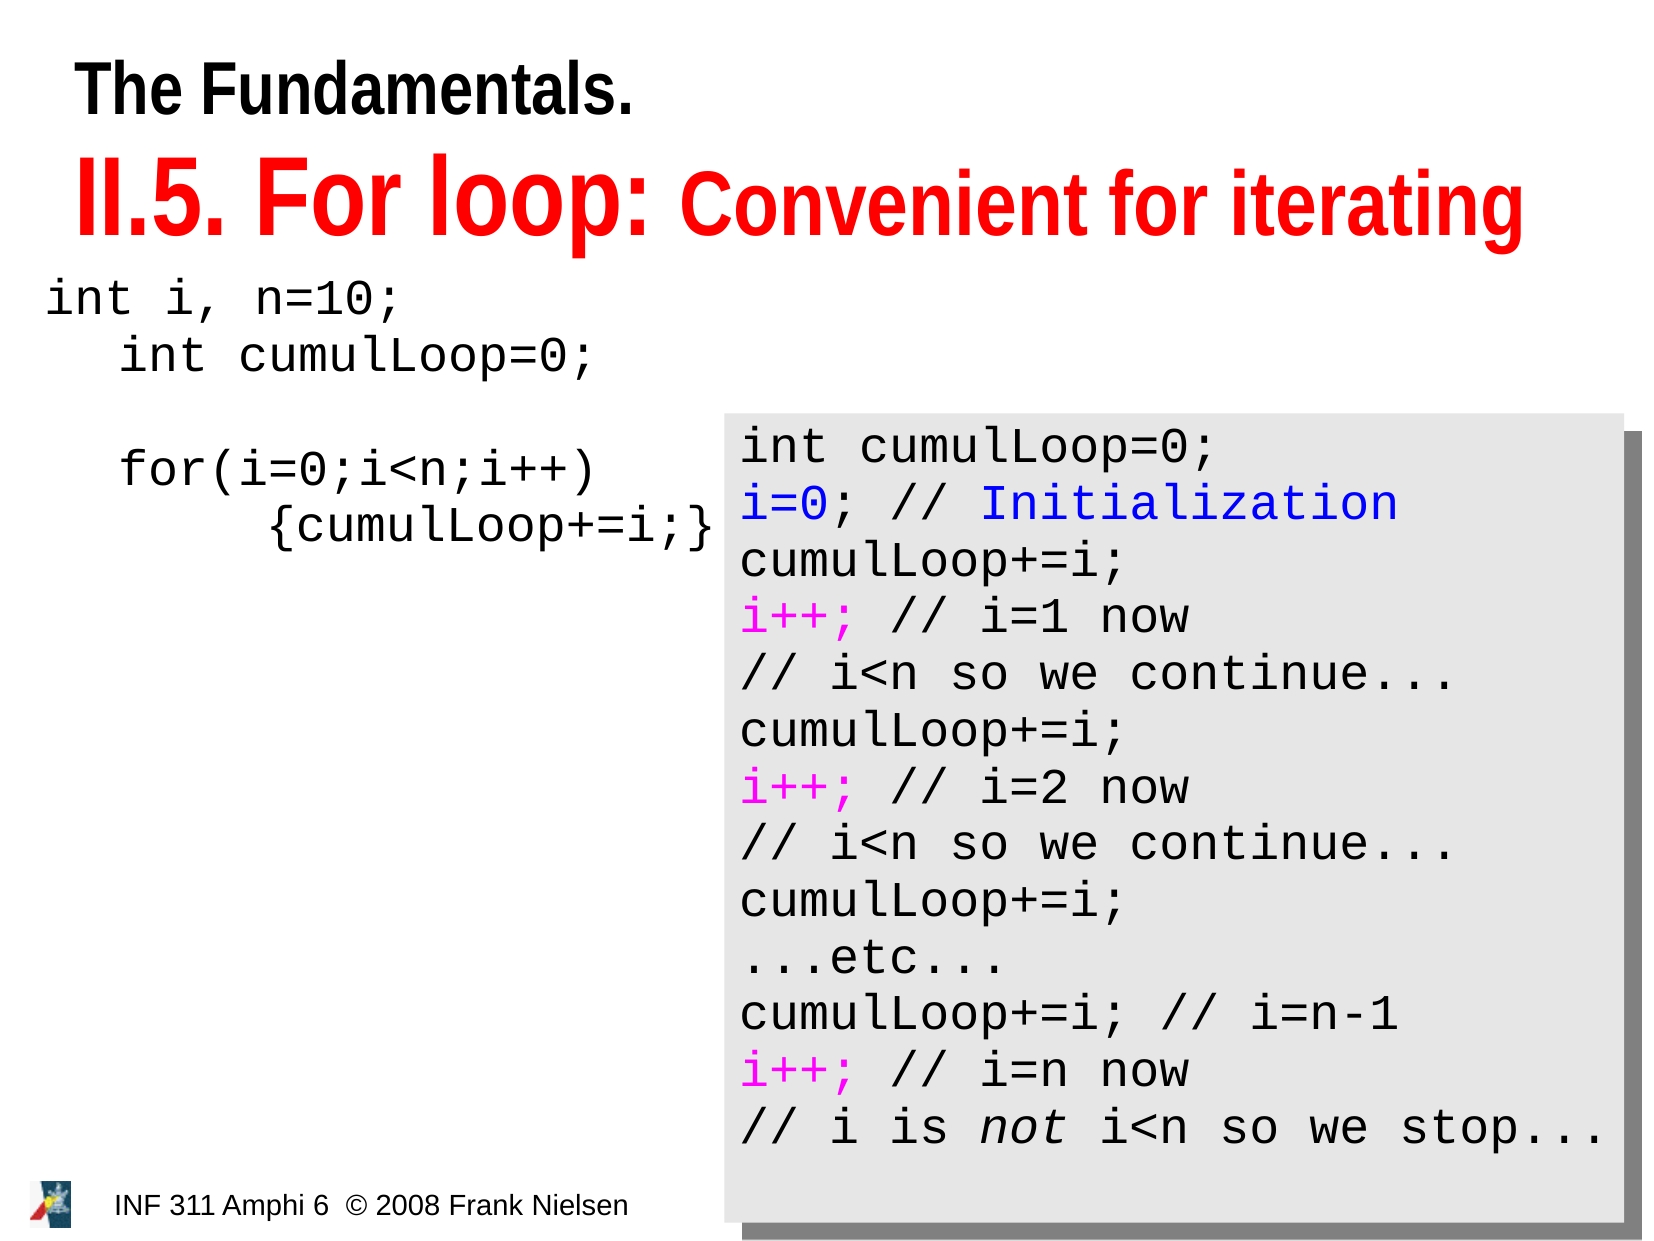

The Fundamentals.
II.5. For loop: Convenient for iterating
int i, n=10;
	int cumulLoop=0;
	for(i=0;i<n;i++)
			{cumulLoop+=i;}
int cumulLoop=0;
i=0; // Initialization
cumulLoop+=i;
i++; // i=1 now
// i<n so we continue...
cumulLoop+=i;
i++; // i=2 now
// i<n so we continue...
cumulLoop+=i;
...etc...
cumulLoop+=i; // i=n-1
i++; // i=n now
// i is not i<n so we stop...